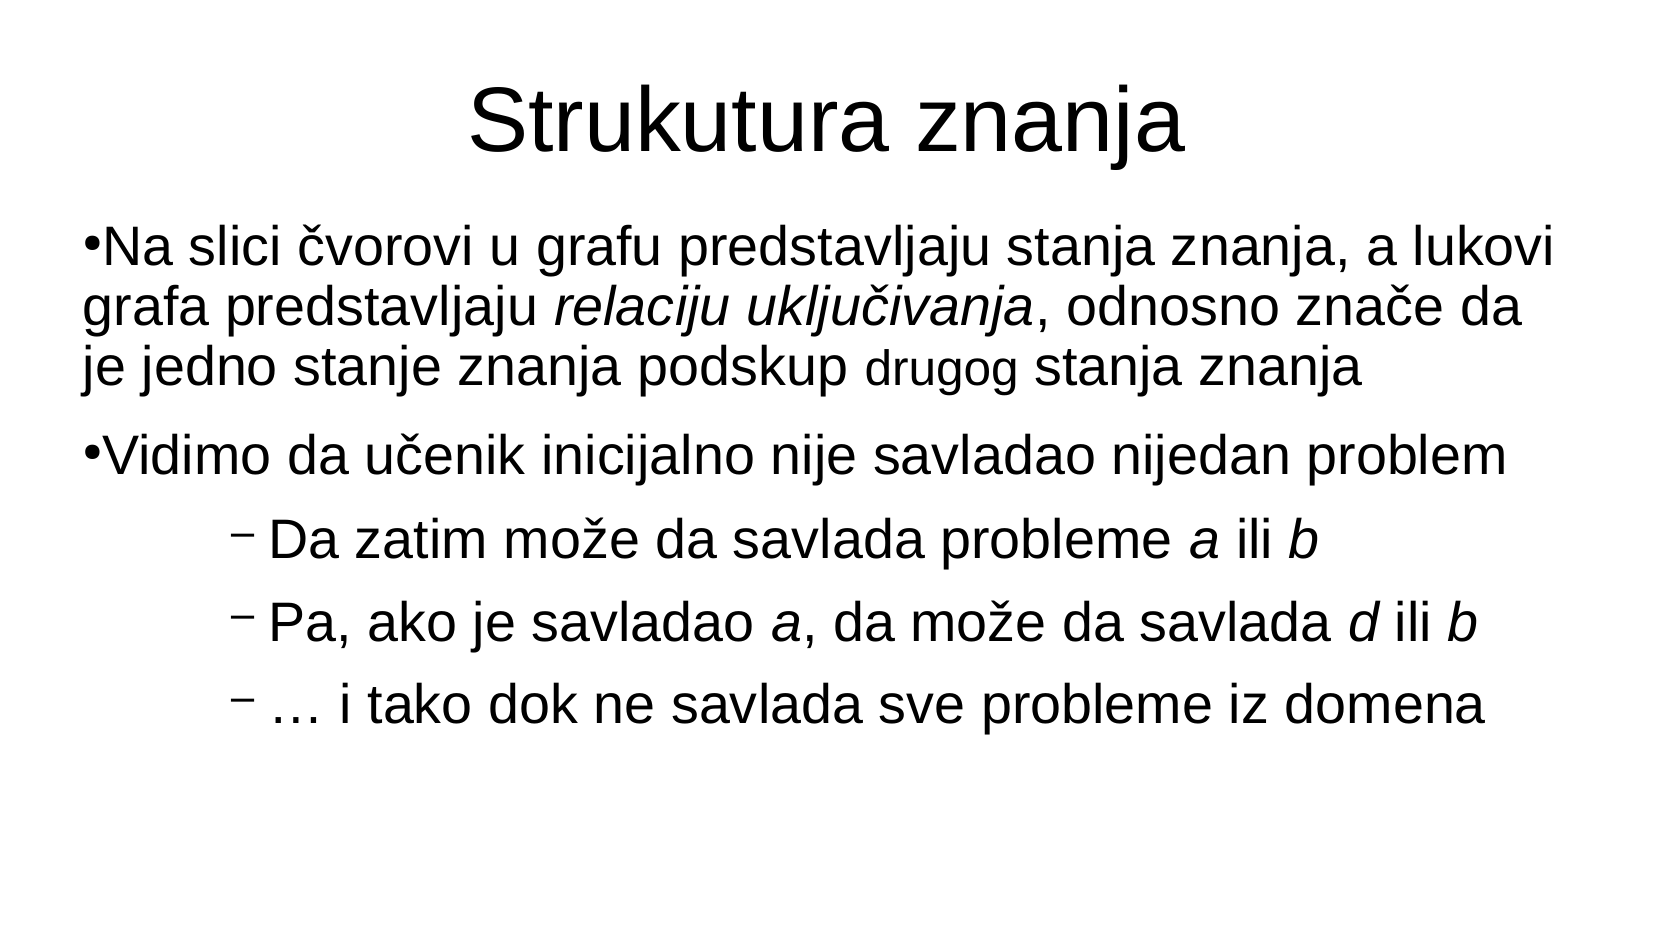

# Strukutura znanja
Na slici čvorovi u grafu predstavljaju stanja znanja, a lukovi grafa predstavljaju relaciju uključivanja, odnosno znače da je jedno stanje znanja podskup drugog stanja znanja
Vidimo da učenik inicijalno nije savladao nijedan problem
Da zatim može da savlada probleme a ili b
Pa, ako je savladao a, da može da savlada d ili b
… i tako dok ne savlada sve probleme iz domena